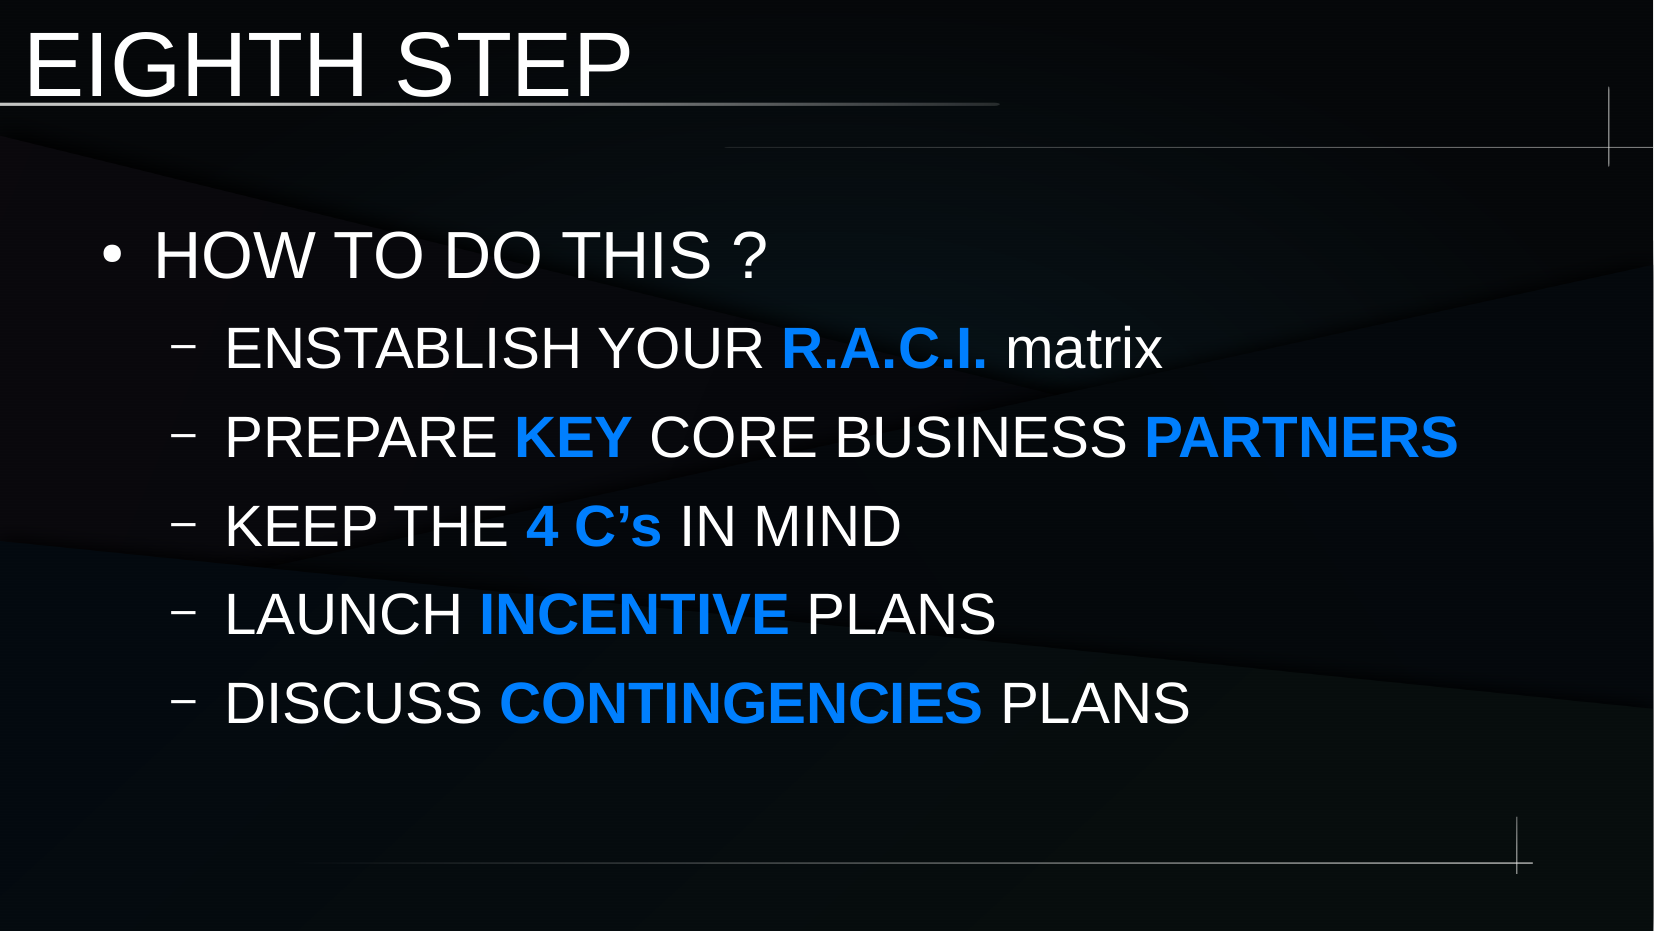

# EIGHTH STEP
HOW TO DO THIS ?
ENSTABLISH YOUR R.A.C.I. matrix
PREPARE KEY CORE BUSINESS PARTNERS
KEEP THE 4 C’s IN MIND
LAUNCH INCENTIVE PLANS
DISCUSS CONTINGENCIES PLANS